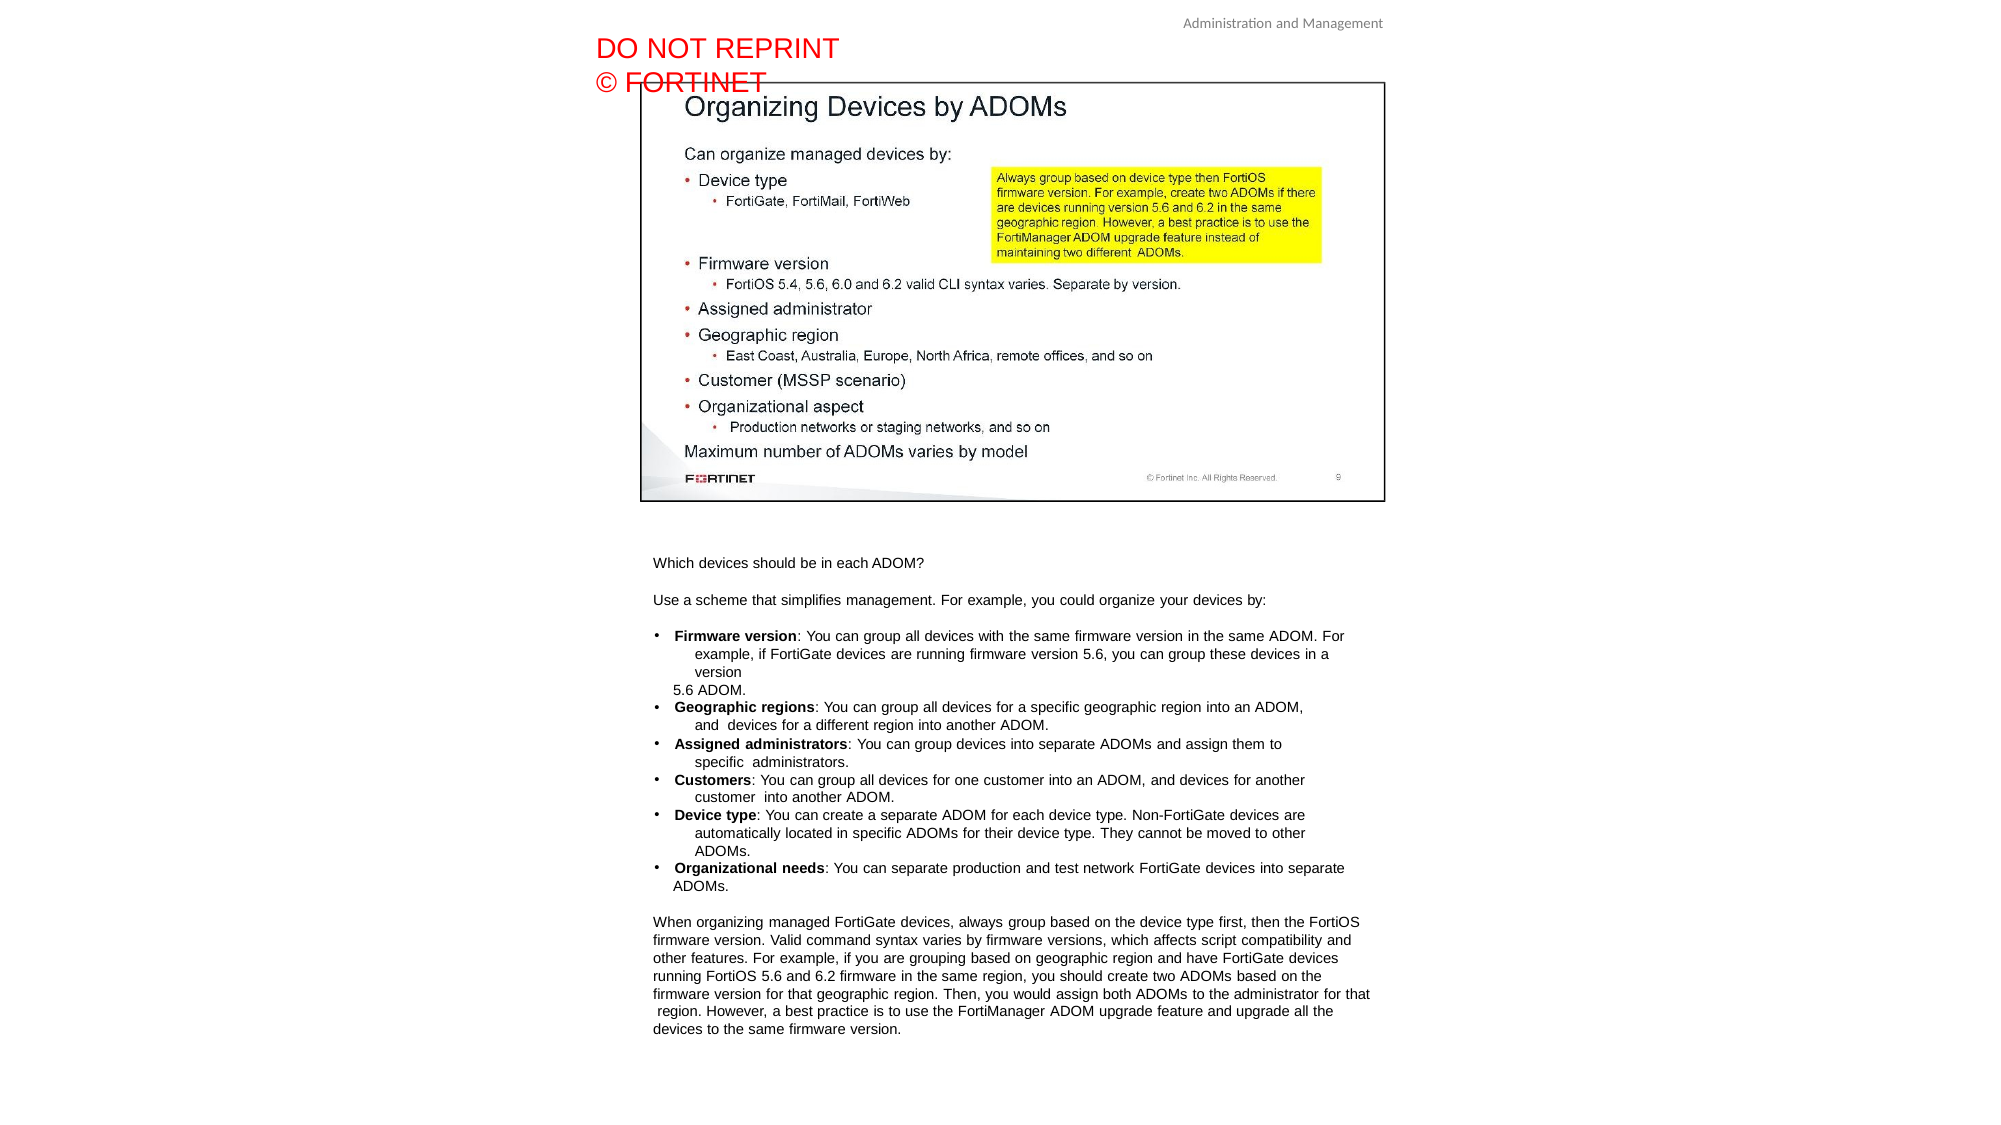

Administration and Management
DO NOT REPRINT
© FORTINET
Which devices should be in each ADOM?
Use a scheme that simplifies management. For example, you could organize your devices by:
Firmware version: You can group all devices with the same firmware version in the same ADOM. For example, if FortiGate devices are running firmware version 5.6, you can group these devices in a version
5.6 ADOM.
Geographic regions: You can group all devices for a specific geographic region into an ADOM, and devices for a different region into another ADOM.
Assigned administrators: You can group devices into separate ADOMs and assign them to specific administrators.
Customers: You can group all devices for one customer into an ADOM, and devices for another customer into another ADOM.
Device type: You can create a separate ADOM for each device type. Non-FortiGate devices are automatically located in specific ADOMs for their device type. They cannot be moved to other ADOMs.
Organizational needs: You can separate production and test network FortiGate devices into separate
ADOMs.
When organizing managed FortiGate devices, always group based on the device type first, then the FortiOS firmware version. Valid command syntax varies by firmware versions, which affects script compatibility and other features. For example, if you are grouping based on geographic region and have FortiGate devices running FortiOS 5.6 and 6.2 firmware in the same region, you should create two ADOMs based on the firmware version for that geographic region. Then, you would assign both ADOMs to the administrator for that region. However, a best practice is to use the FortiManager ADOM upgrade feature and upgrade all the devices to the same firmware version.
FortiManager 6.2 Study Guide
1